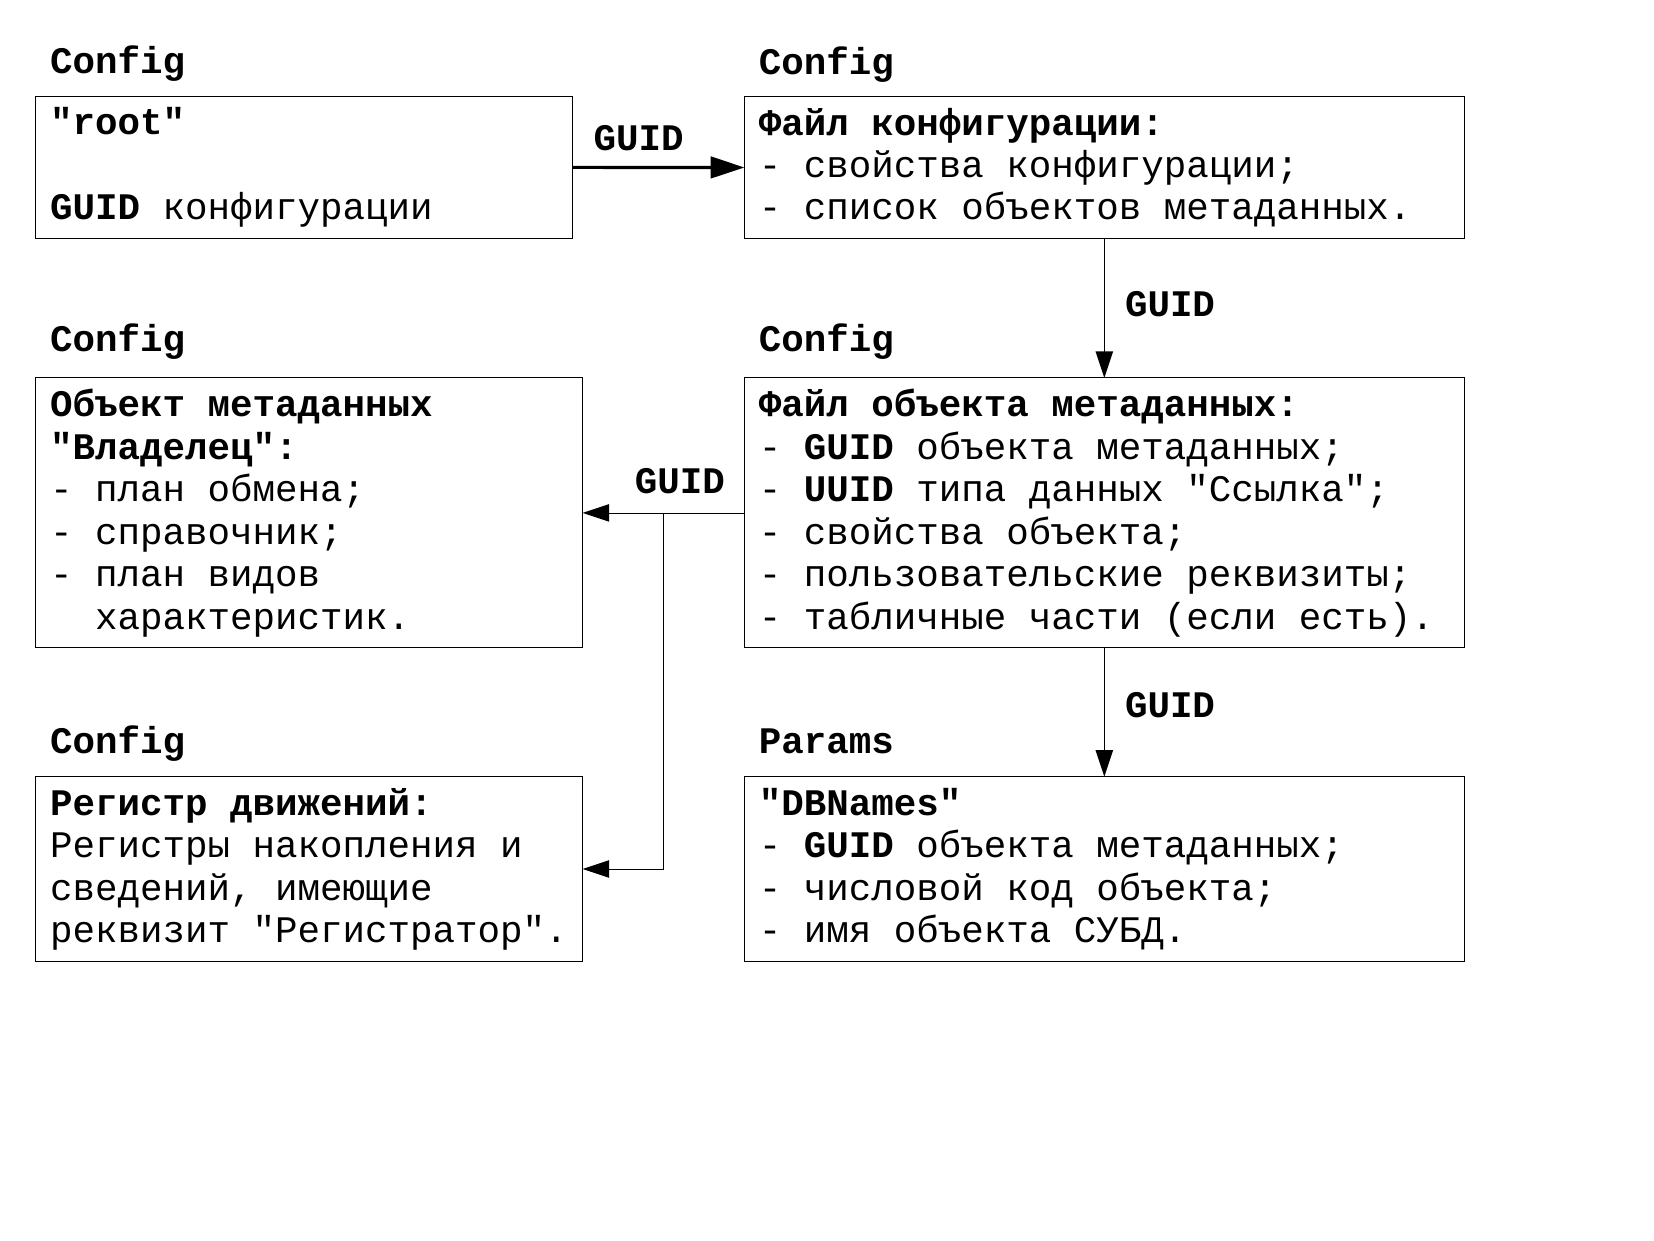

Config
Config
"root"
GUID конфигурации
Файл конфигурации:
- свойства конфигурации;
- список объектов метаданных.
GUID
GUID
Config
Config
Объект метаданных
"Владелец":
- план обмена;
- справочник;
- план видов
 характеристик.
Файл объекта метаданных:
- GUID объекта метаданных;
- UUID типа данных "Ссылка";
- свойства объекта;
- пользовательские реквизиты;
- табличные части (если есть).
GUID
GUID
Config
Params
Регистр движений:
Регистры накопления и
сведений, имеющие
реквизит "Регистратор".
"DBNames"
- GUID объекта метаданных;
- числовой код объекта;
- имя объекта СУБД.